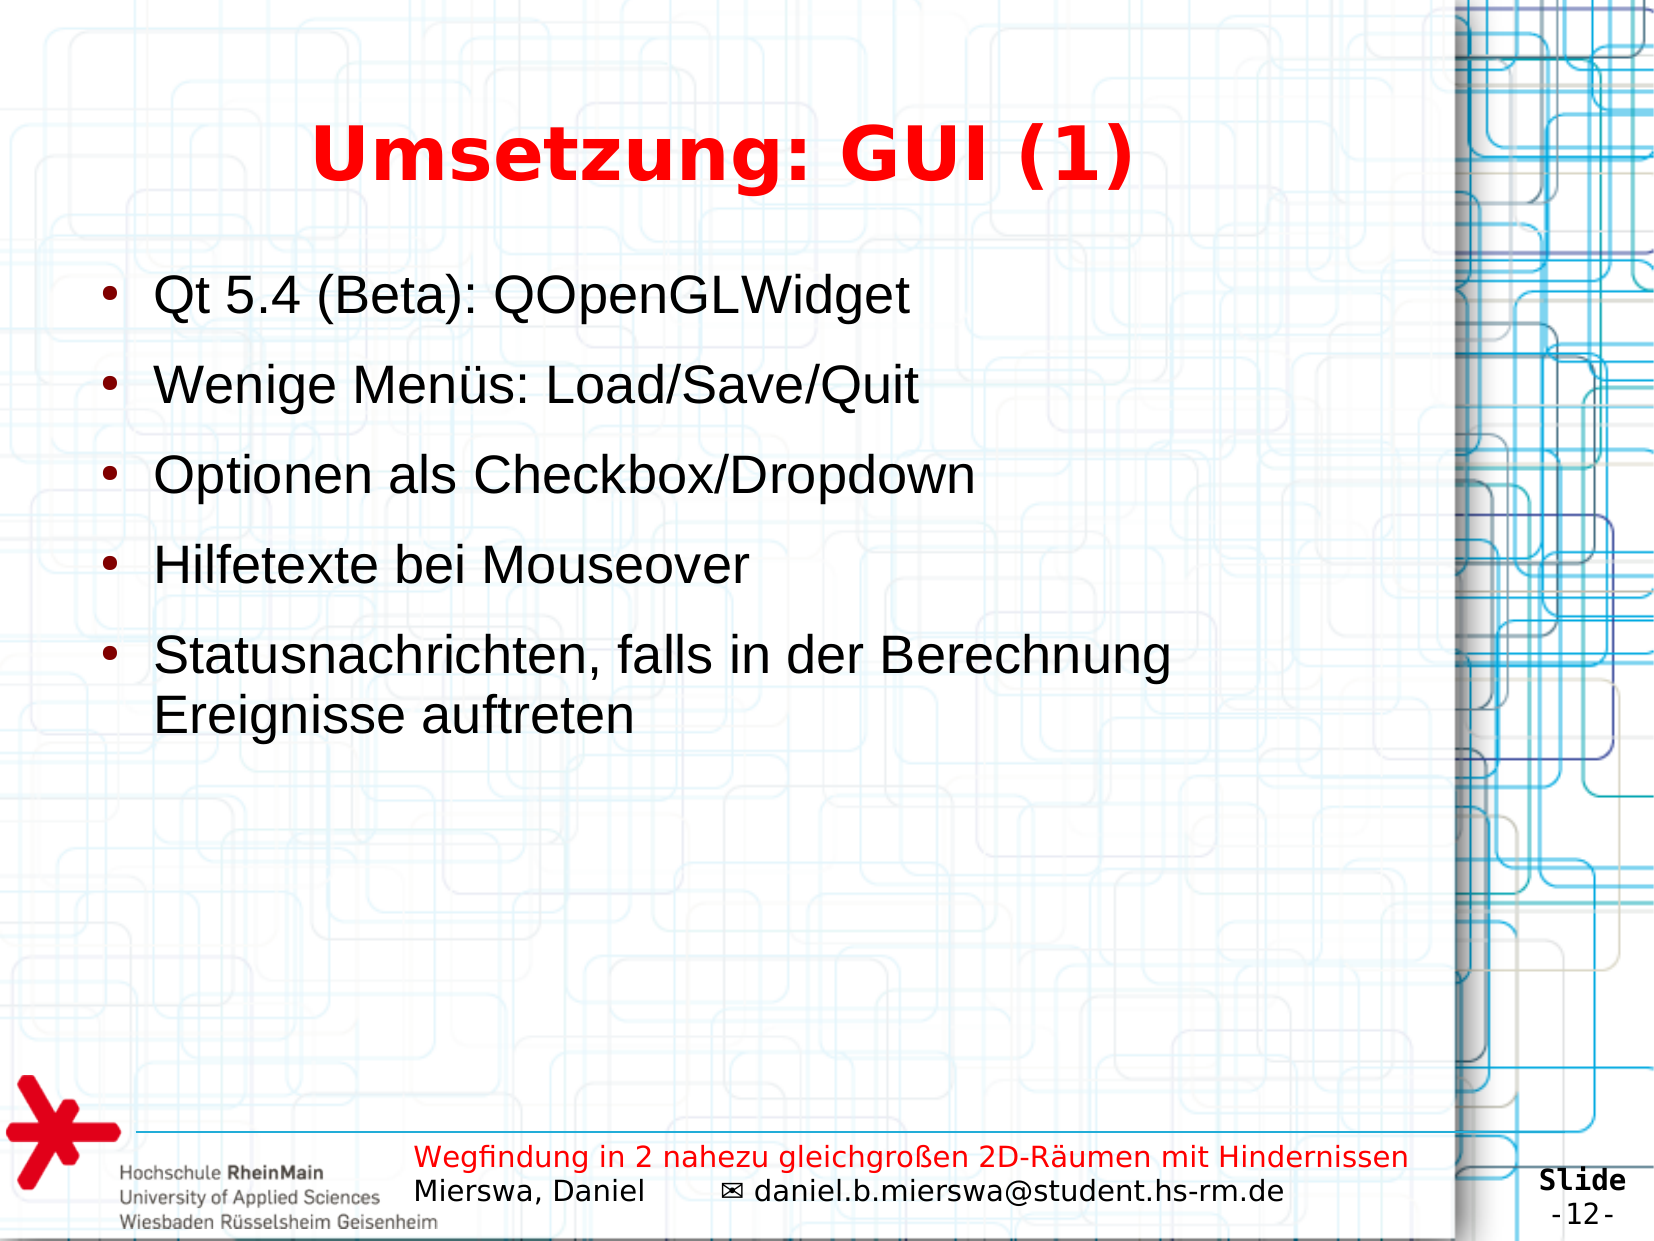

Umsetzung: GUI (1)
# Qt 5.4 (Beta): QOpenGLWidget
Wenige Menüs: Load/Save/Quit
Optionen als Checkbox/Dropdown
Hilfetexte bei Mouseover
Statusnachrichten, falls in der Berechnung Ereignisse auftreten
12